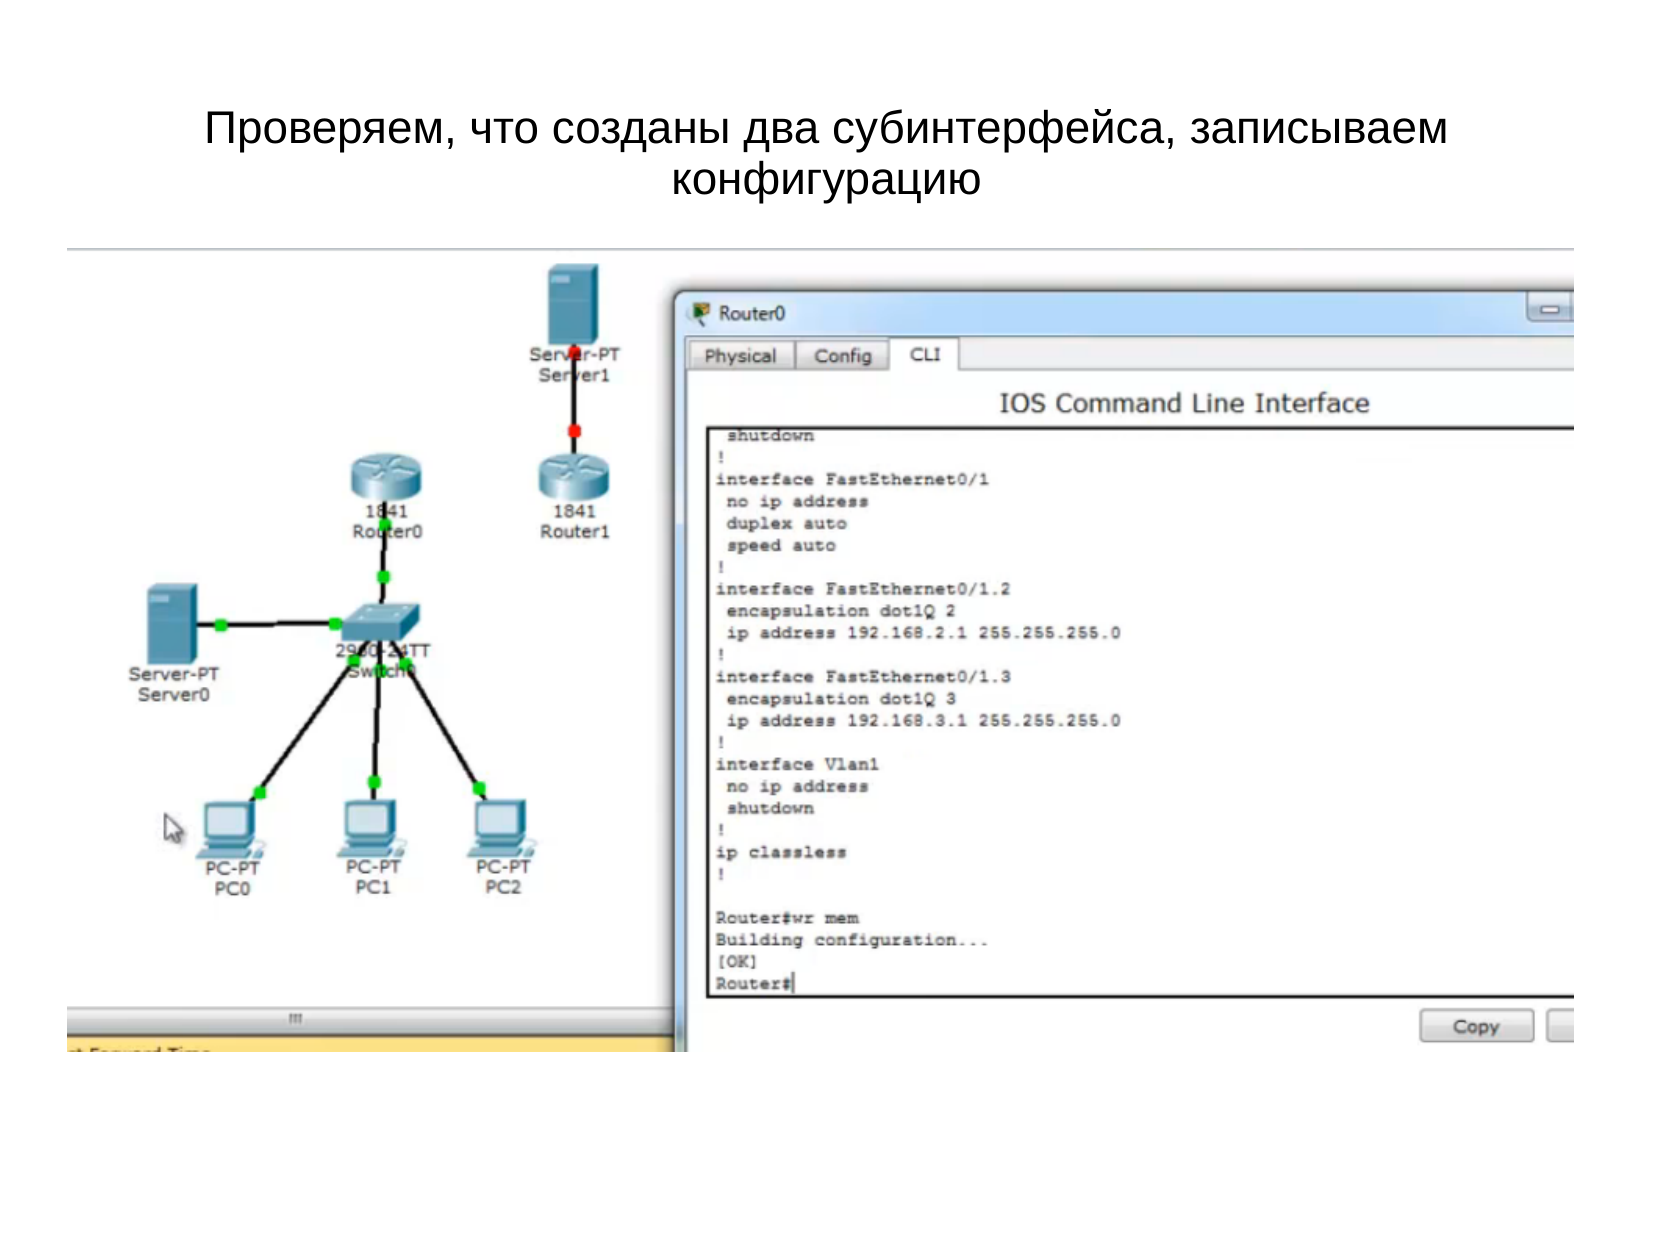

# Проверяем, что созданы два субинтерфейса, записываем конфигурацию